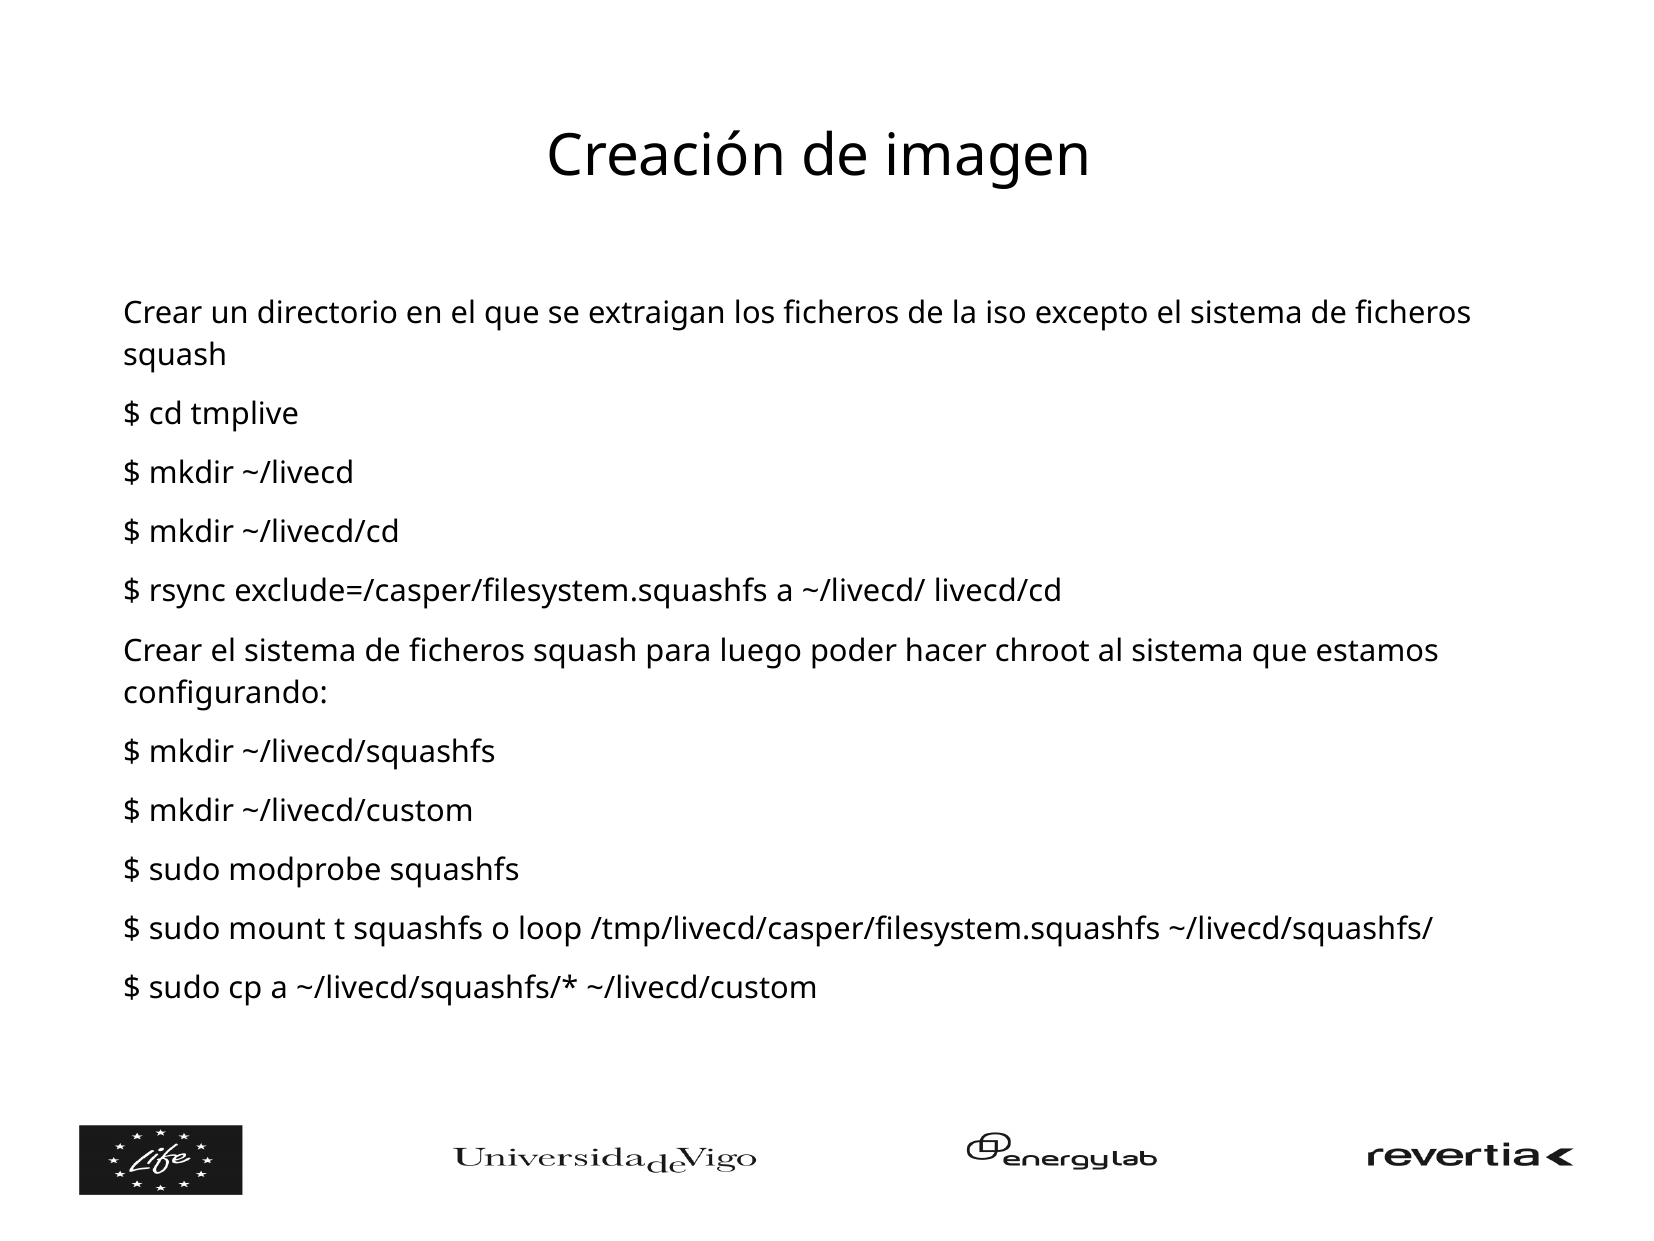

# Creación de imagen
Crear un directorio en el que se extraigan los ficheros de la iso excepto el sistema de ficheros squash
$ cd tmplive
$ mkdir ~/livecd
$ mkdir ~/livecd/cd
$ rsync ­­exclude=/casper/filesystem.squashfs ­a ~/livecd/ livecd/cd
Crear el sistema de ficheros squash para luego poder hacer chroot al sistema que estamos configurando:
$ mkdir ~/livecd/squashfs
$ mkdir ~/livecd/custom
$ sudo modprobe squashfs
$ sudo mount ­t squashfs ­o loop /tmp/livecd/casper/filesystem.squashfs ~/livecd/squashfs/
$ sudo cp ­a ~/livecd/squashfs/* ~/livecd/custom